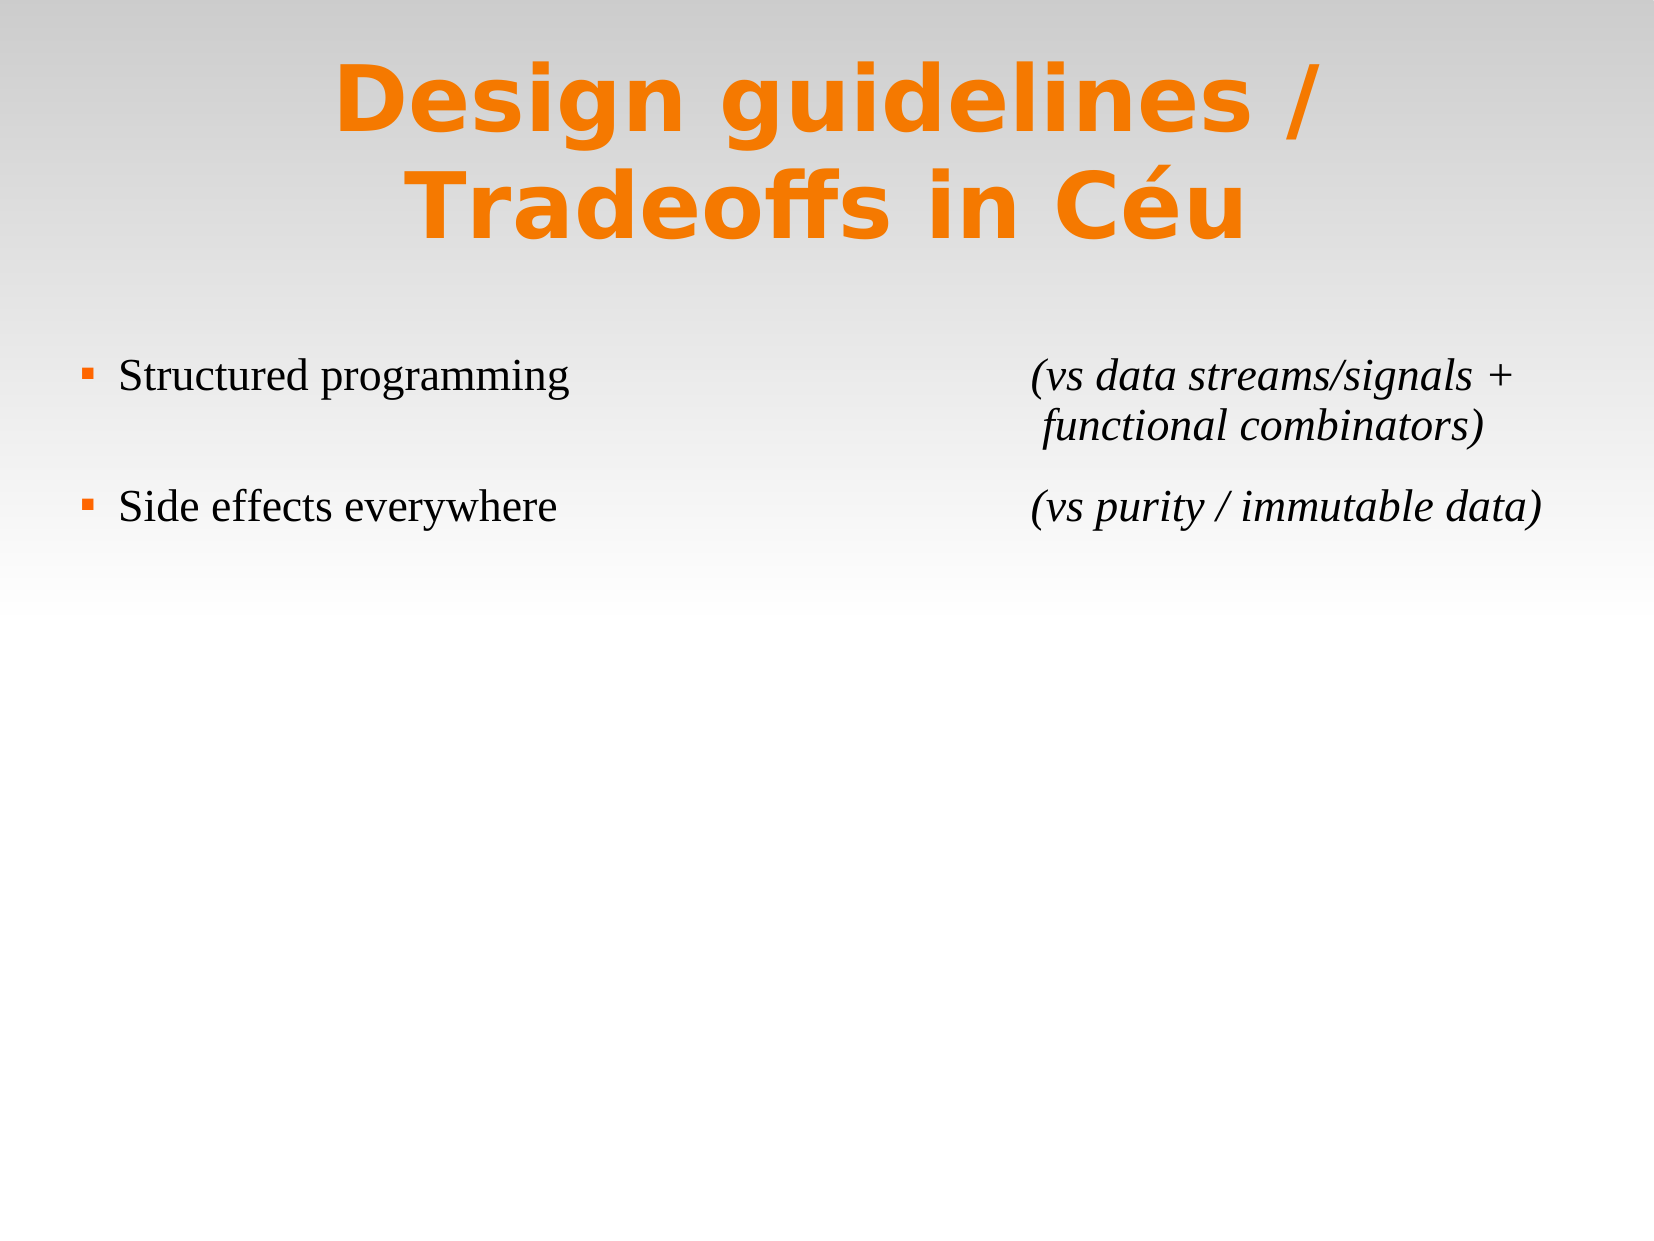

Design guidelines / Tradeoffs in Céu
# (vs data streams/signals + functional combinators)
(vs purity / immutable data)
Structured programming
Side effects everywhere